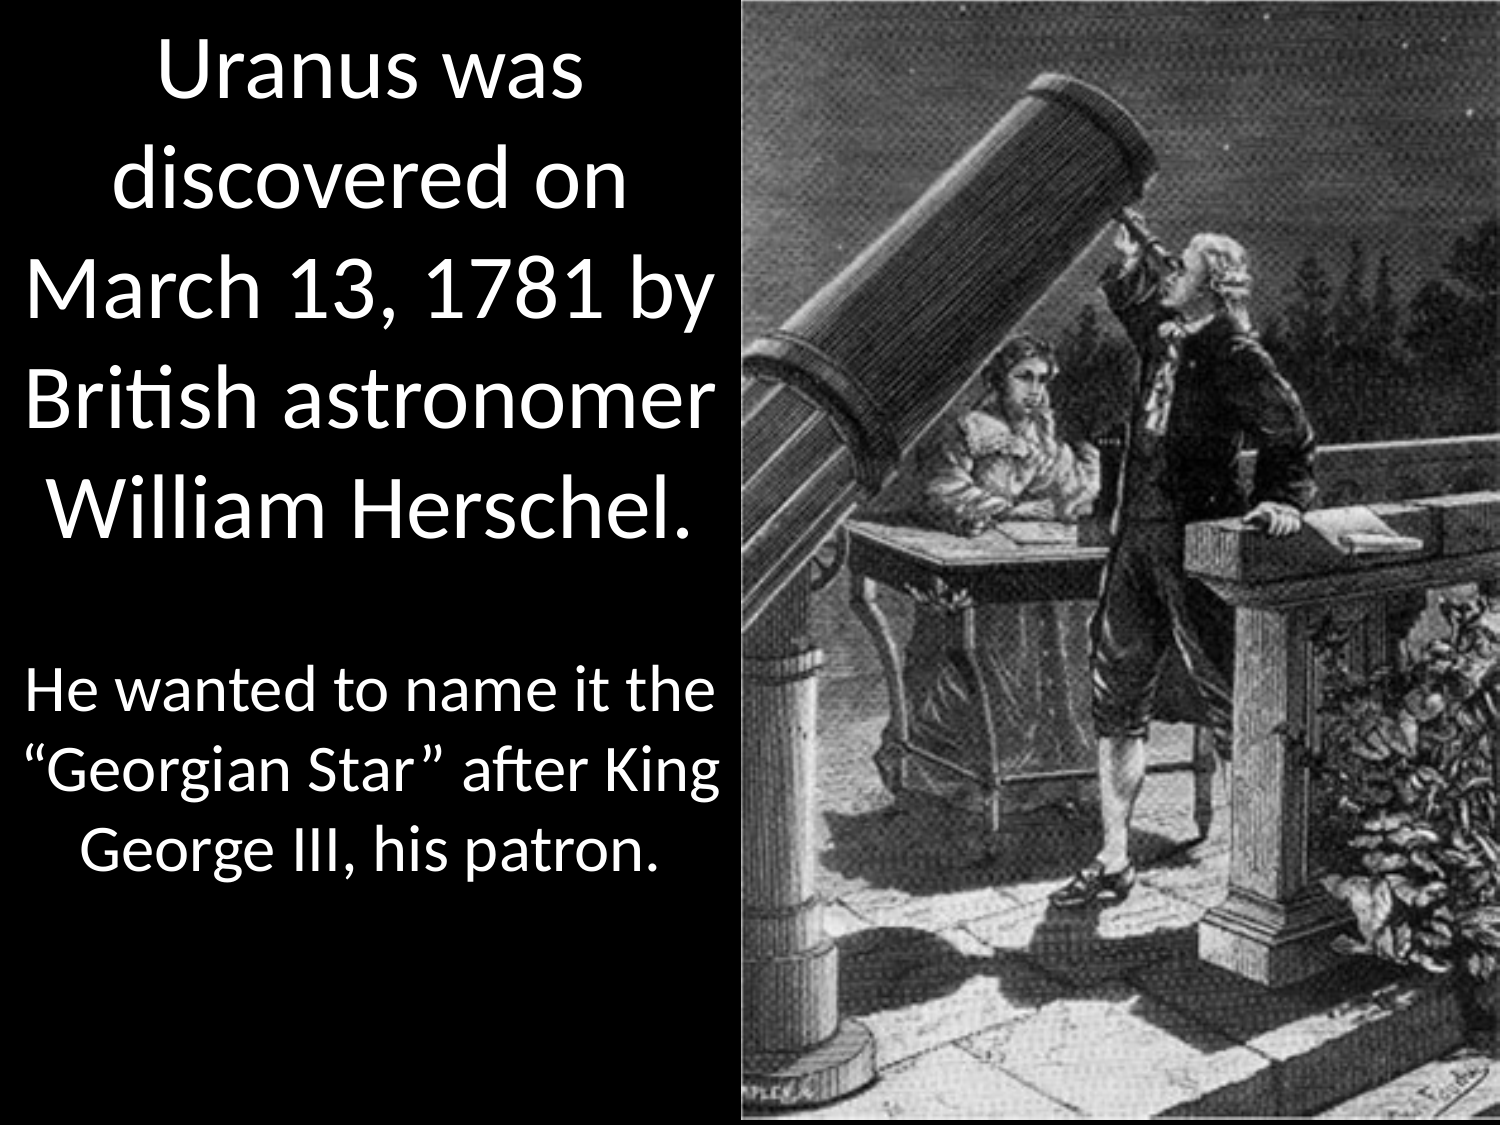

Uranus was discovered on March 13, 1781 by British astronomer William Herschel.
He wanted to name it the “Georgian Star” after King George III, his patron.